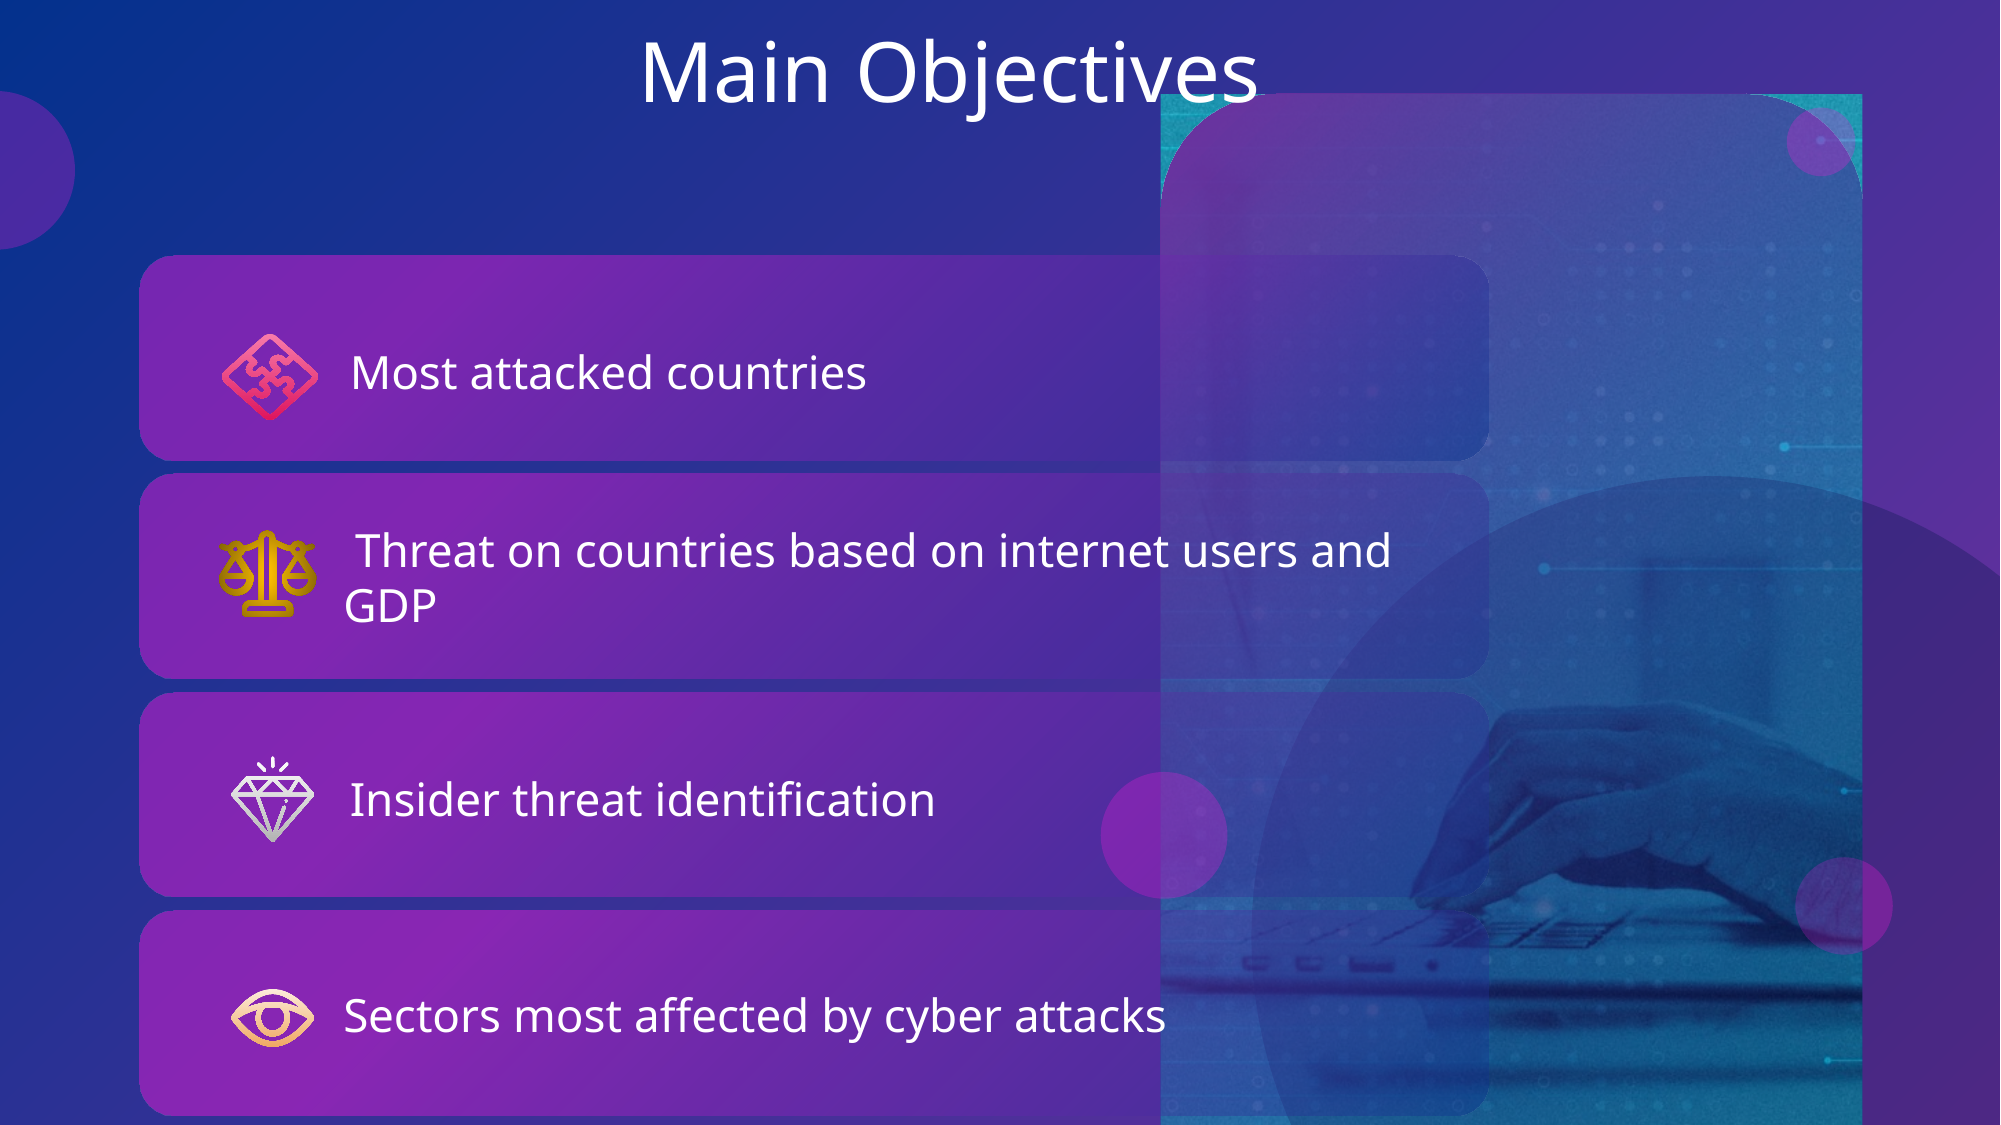

# Main Objectives
Most attacked countries
 Threat on countries based on internet users and GDP
Insider threat identification
Sectors most affected by cyber attacks